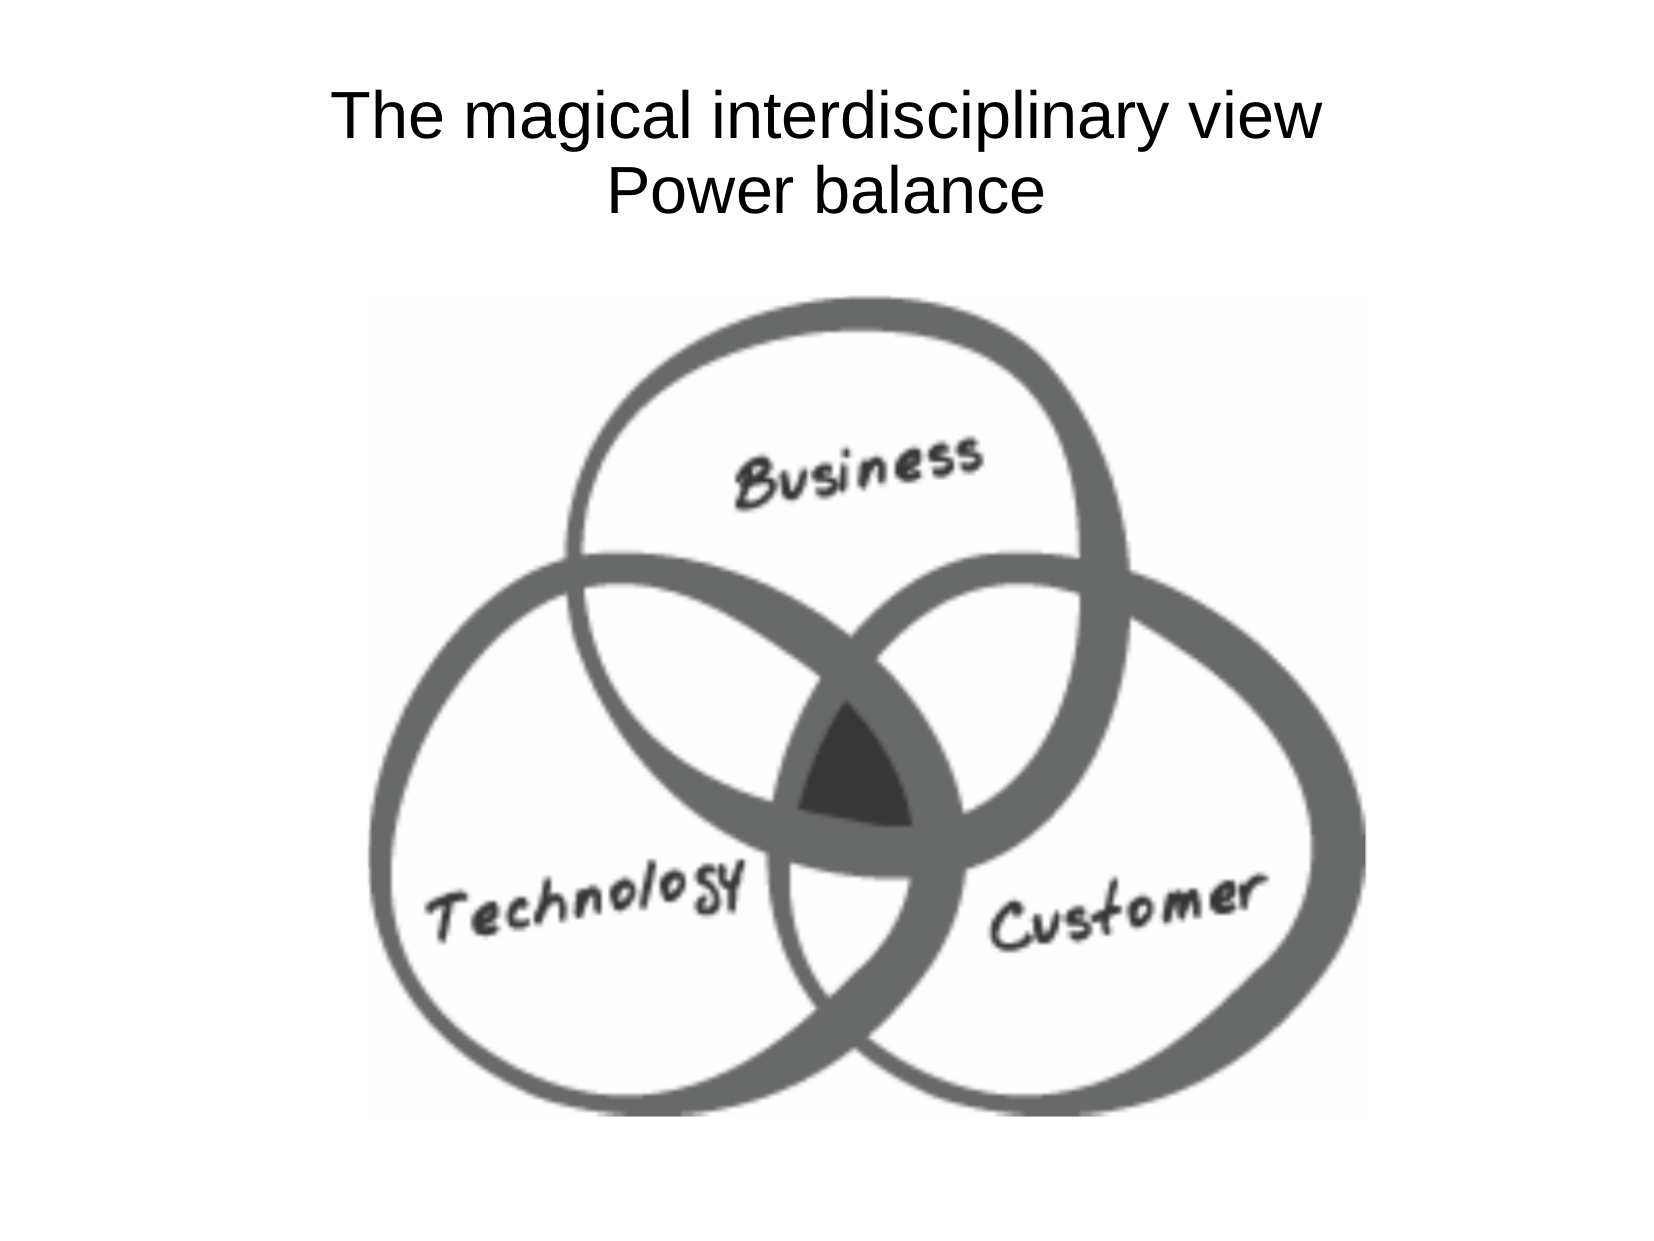

# The magical interdisciplinary view Power balance